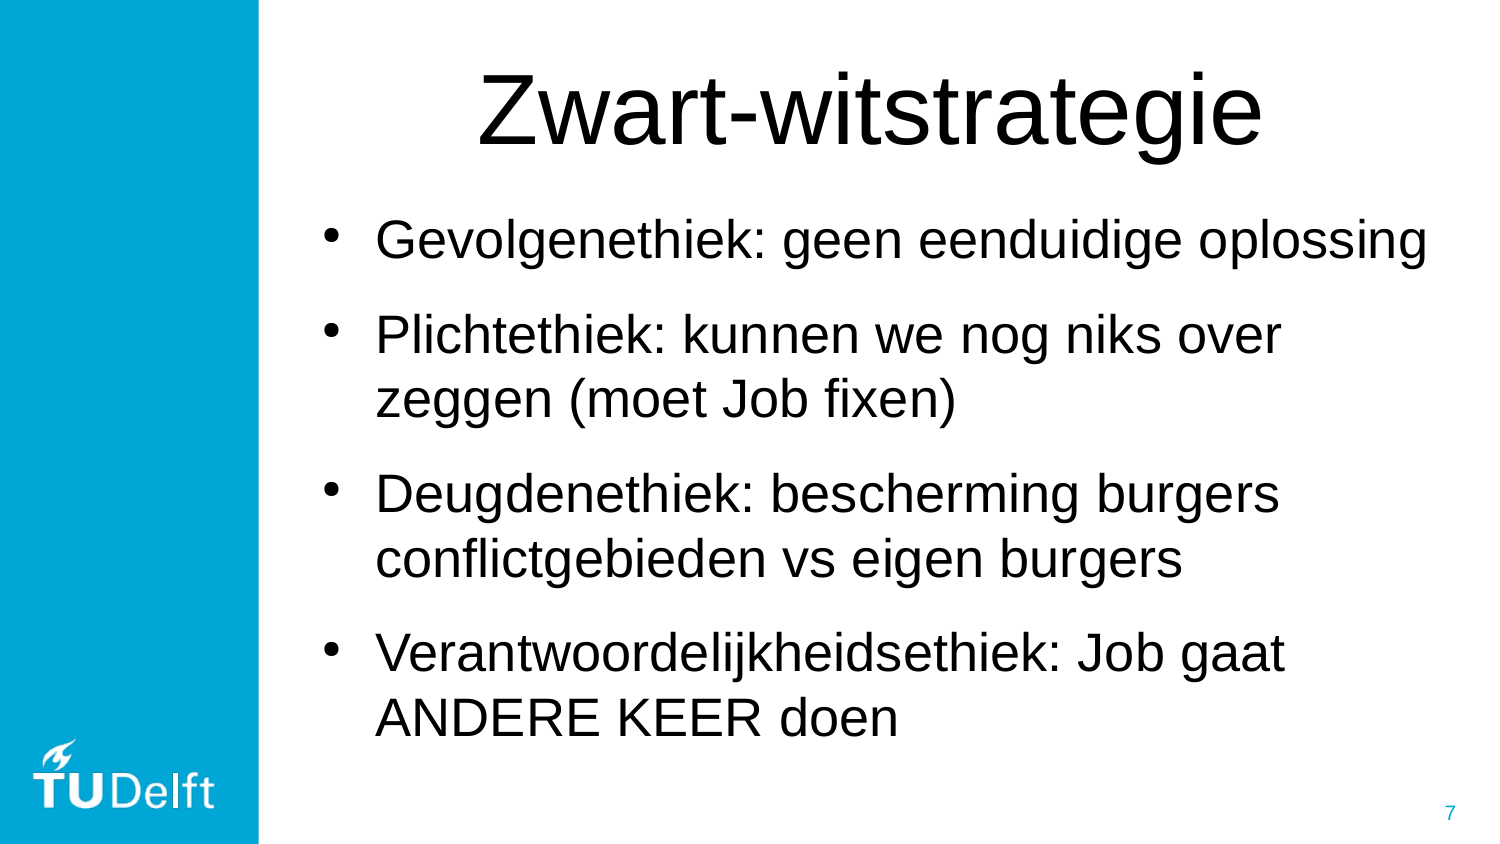

# Zwart-witstrategie
Gevolgenethiek: geen eenduidige oplossing
Plichtethiek: kunnen we nog niks over zeggen (moet Job fixen)
Deugdenethiek: bescherming burgers conflictgebieden vs eigen burgers
Verantwoordelijkheidsethiek: Job gaat ANDERE KEER doen